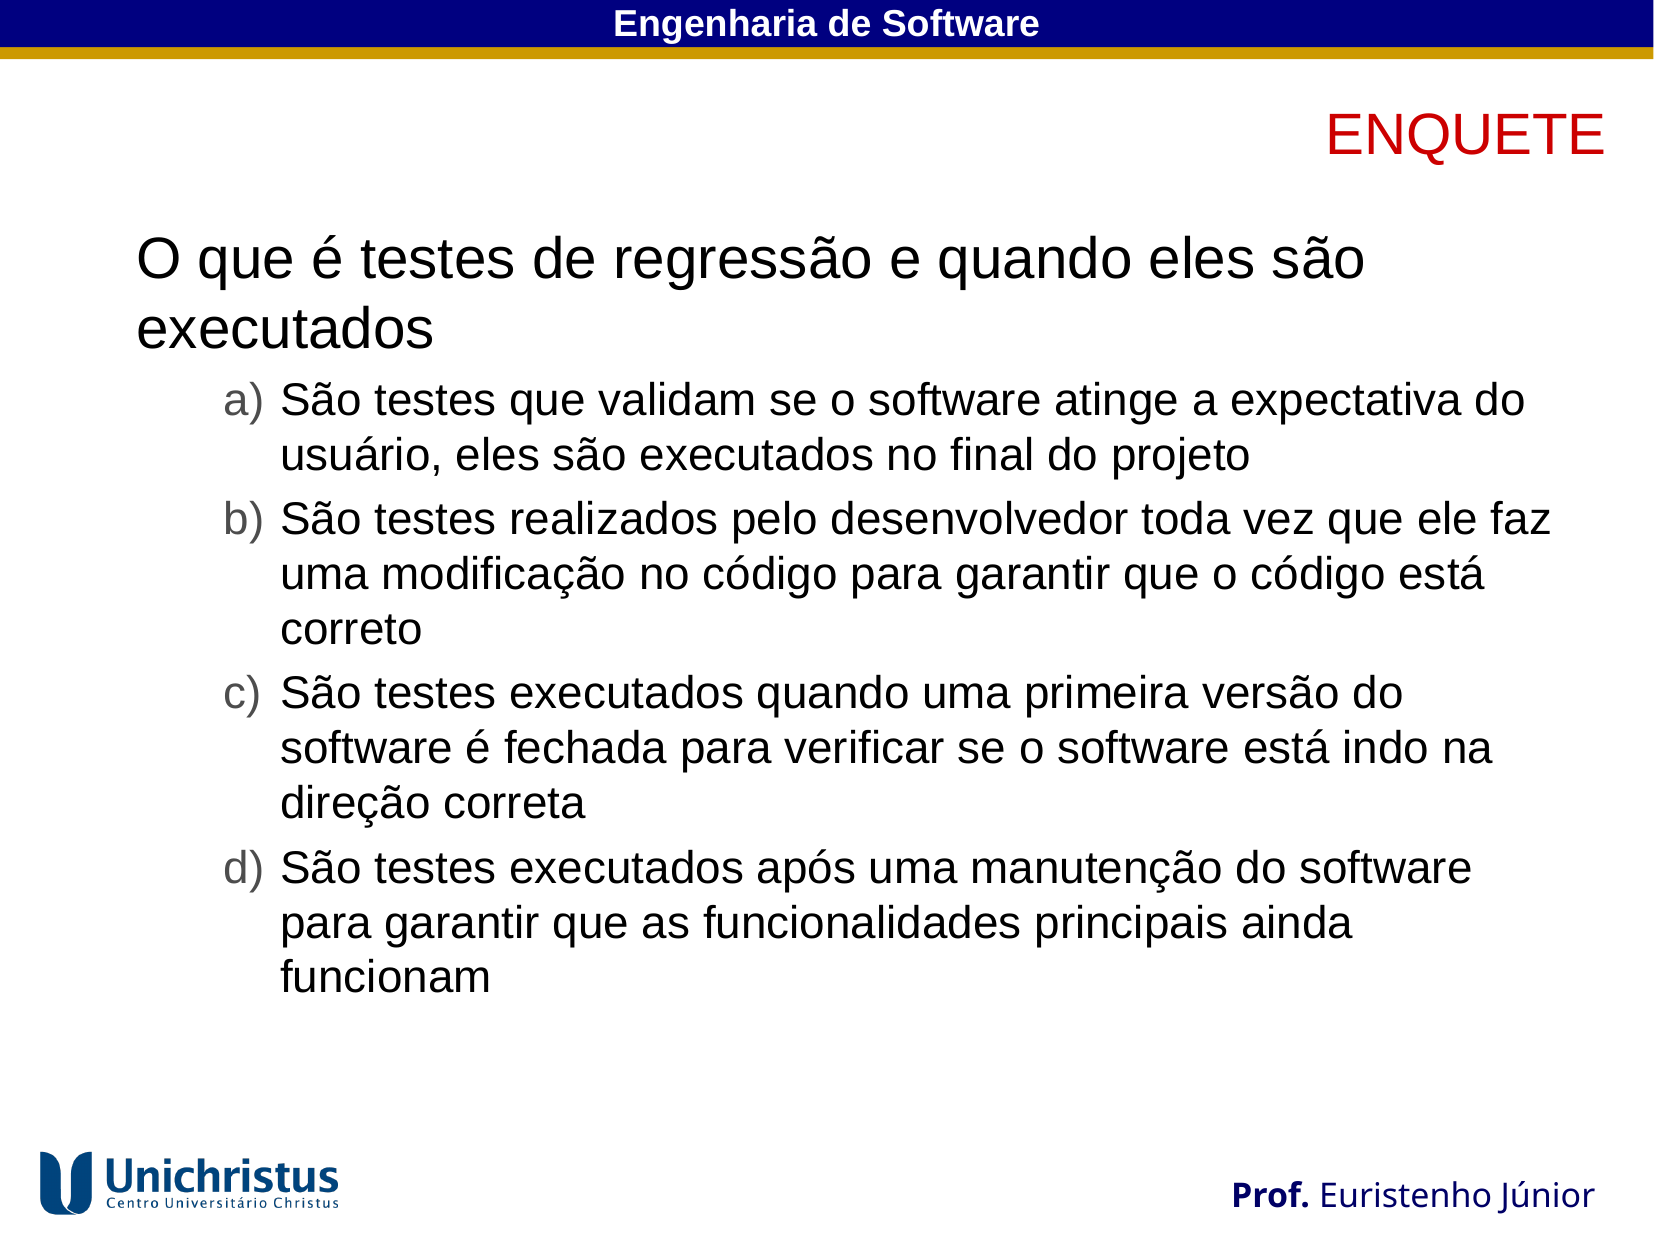

Engenharia de Software
ENQUETE
# O que é testes de regressão e quando eles são executados
São testes que validam se o software atinge a expectativa do usuário, eles são executados no final do projeto
São testes realizados pelo desenvolvedor toda vez que ele faz uma modificação no código para garantir que o código está correto
São testes executados quando uma primeira versão do software é fechada para verificar se o software está indo na direção correta
São testes executados após uma manutenção do software para garantir que as funcionalidades principais ainda funcionam
Prof. Euristenho Júnior